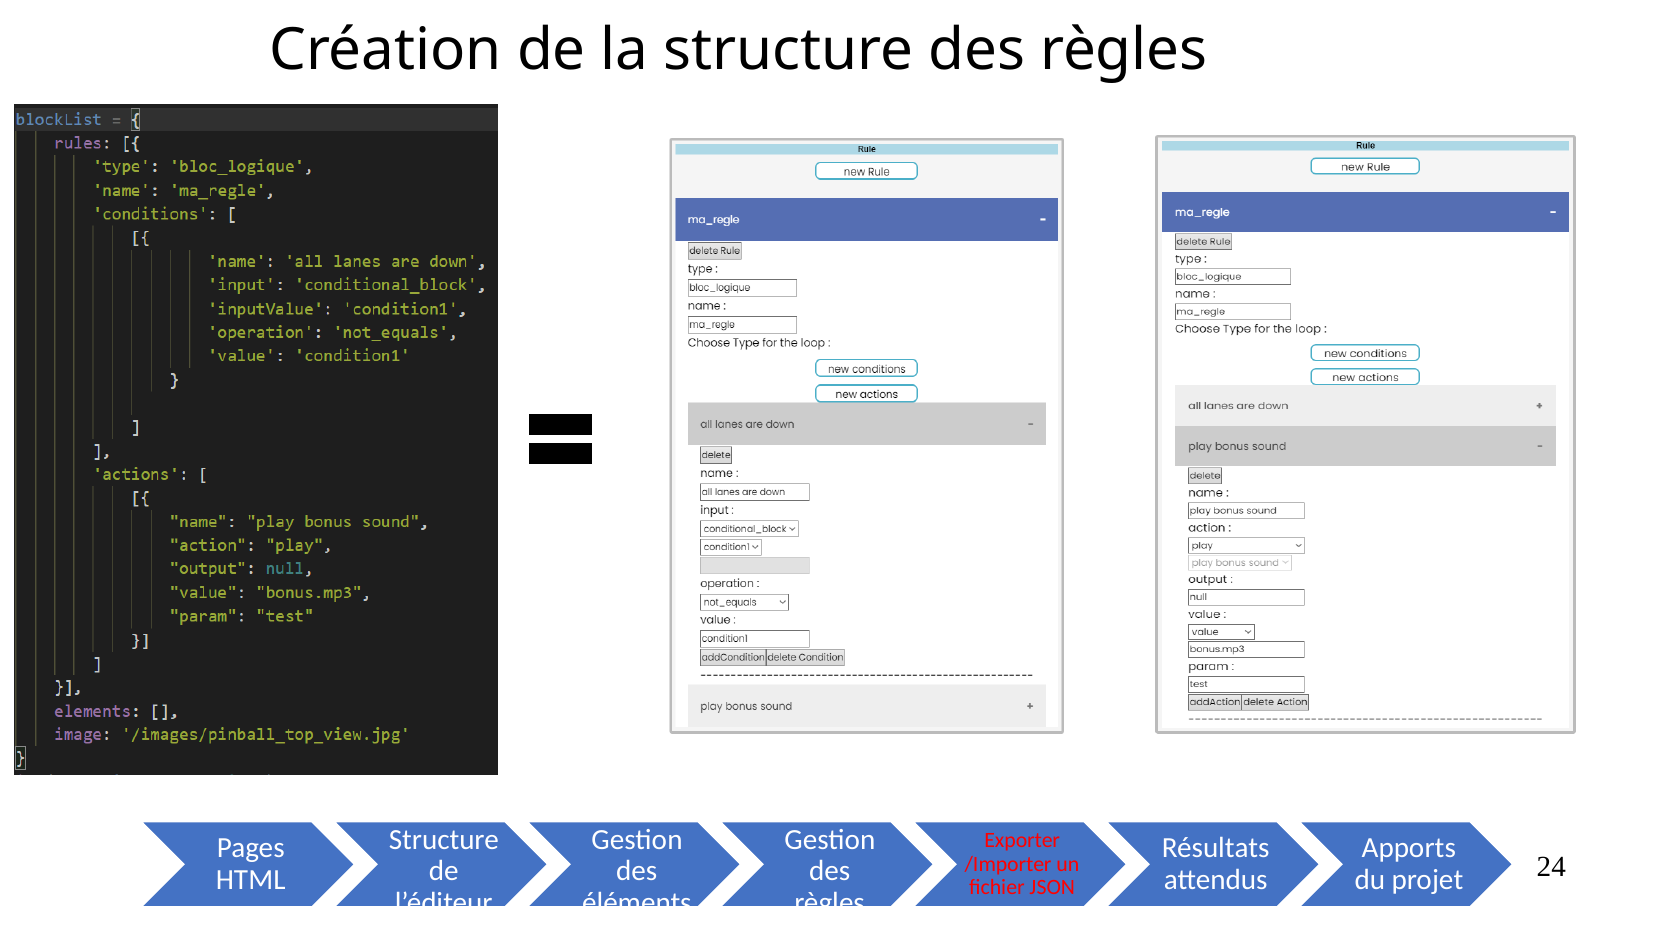

Création de la structure des règles
Pages HTML
Structure de l’éditeur
Gestion des éléments
Gestion des règles
Exporter /Importer un fichier JSON
Résultats attendus
Apports du projet